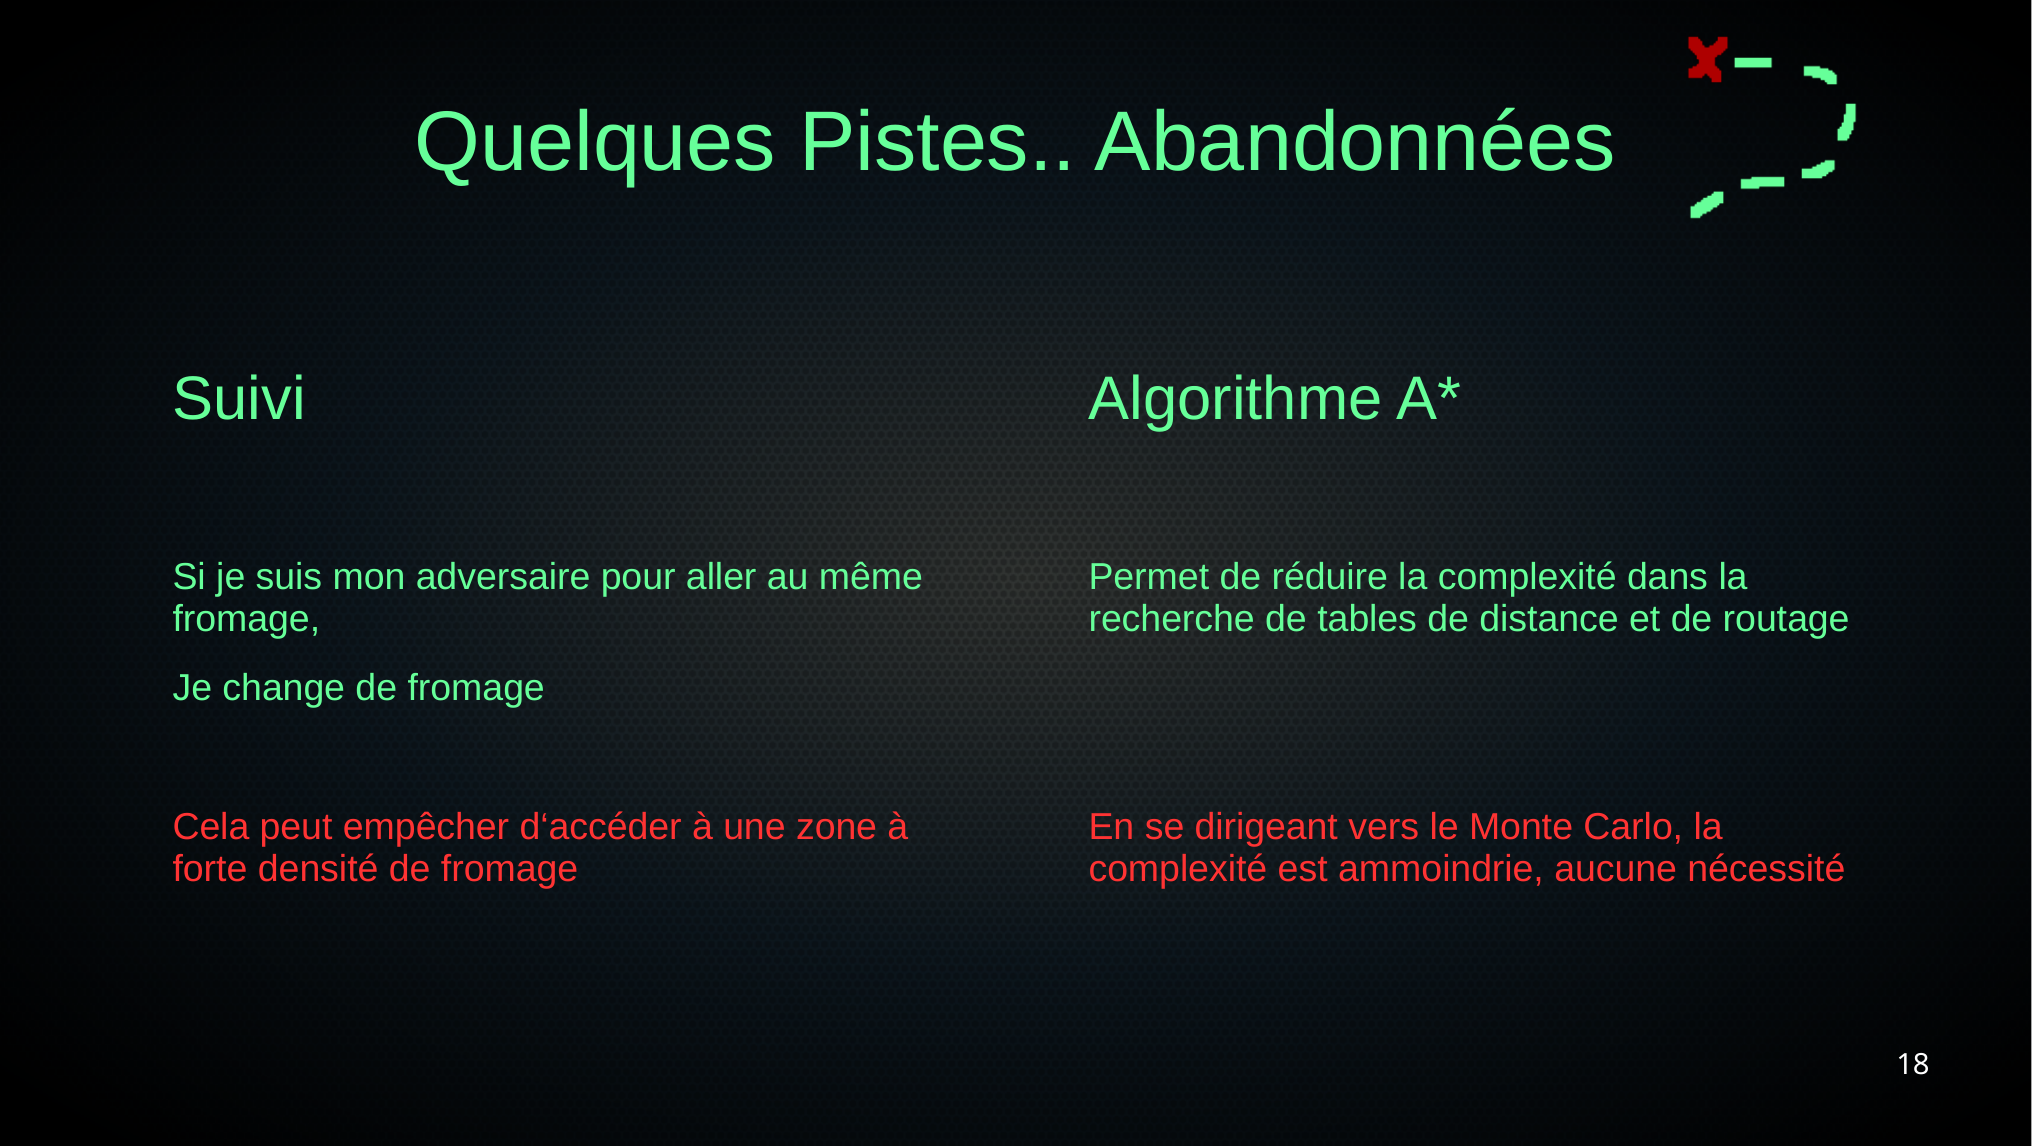

# Quelques Pistes.. Abandonnées
Suivi
Si je suis mon adversaire pour aller au même fromage,
Je change de fromage
Cela peut empêcher d‘accéder à une zone à forte densité de fromage
Algorithme A*
Permet de réduire la complexité dans la recherche de tables de distance et de routage
En se dirigeant vers le Monte Carlo, la complexité est ammoindrie, aucune nécessité
18